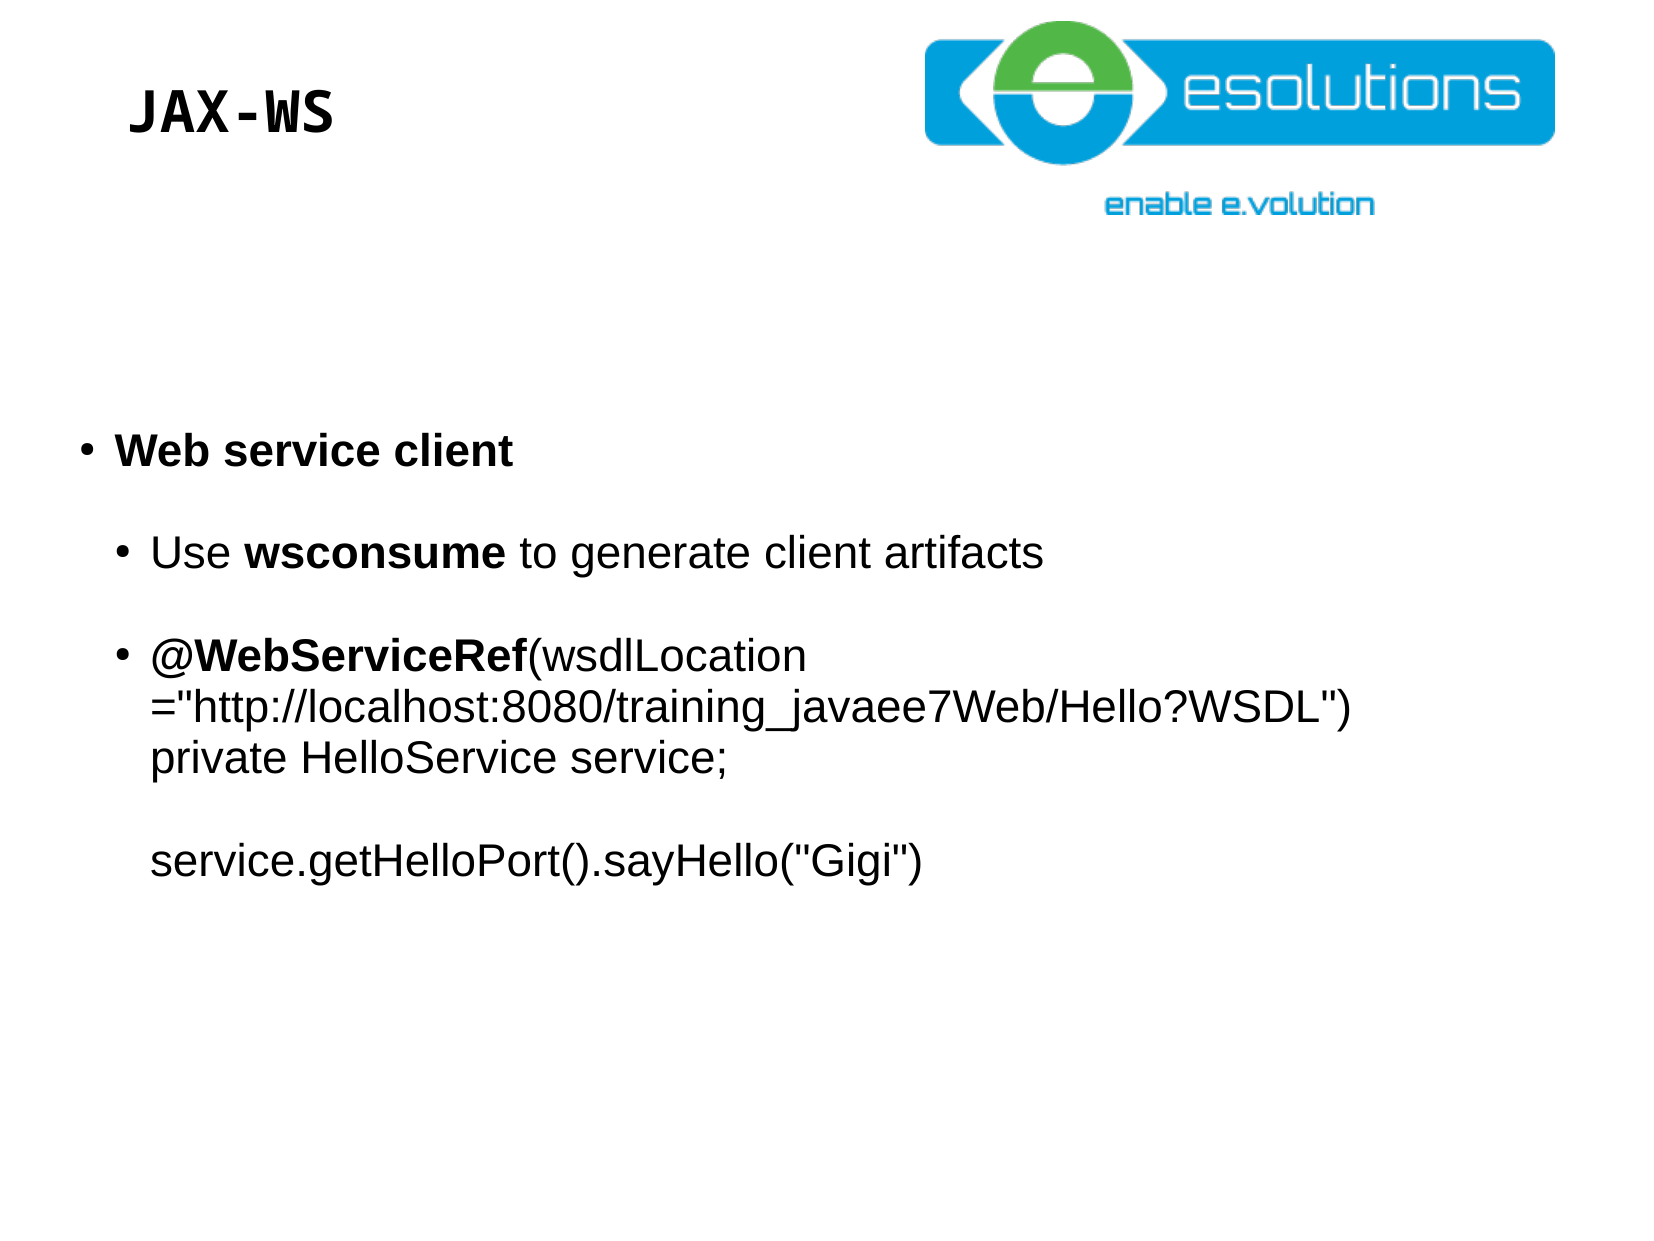

JAX-WS
# Web service client
Use wsconsume to generate client artifacts
@WebServiceRef(wsdlLocation ="http://localhost:8080/training_javaee7Web/Hello?WSDL")
private HelloService service;
service.getHelloPort().sayHello("Gigi")